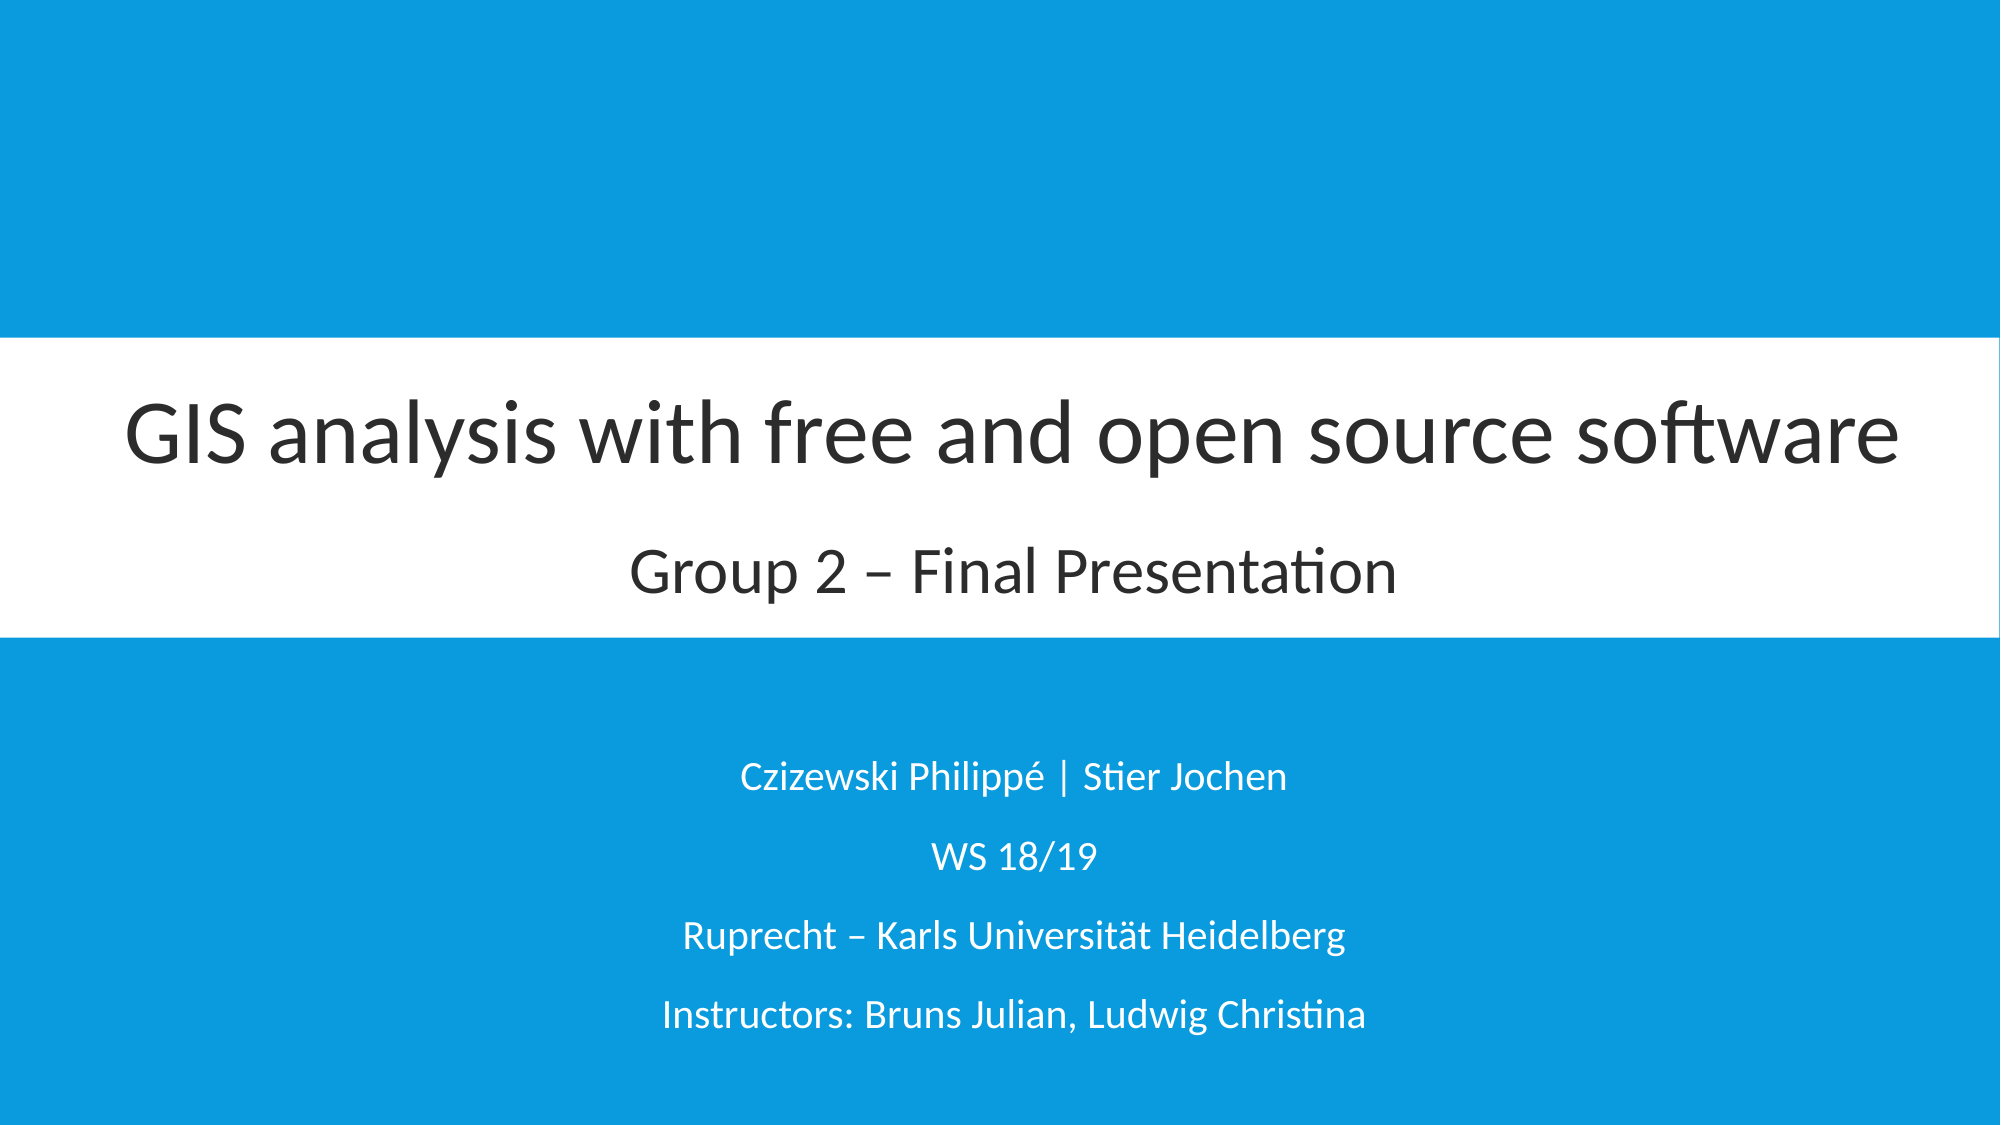

GIS analysis with free and open source software
Group 2 – Final Presentation
# Czizewski Philippé | Stier Jochen
WS 18/19
Ruprecht – Karls Universität Heidelberg
Instructors: Bruns Julian, Ludwig Christina